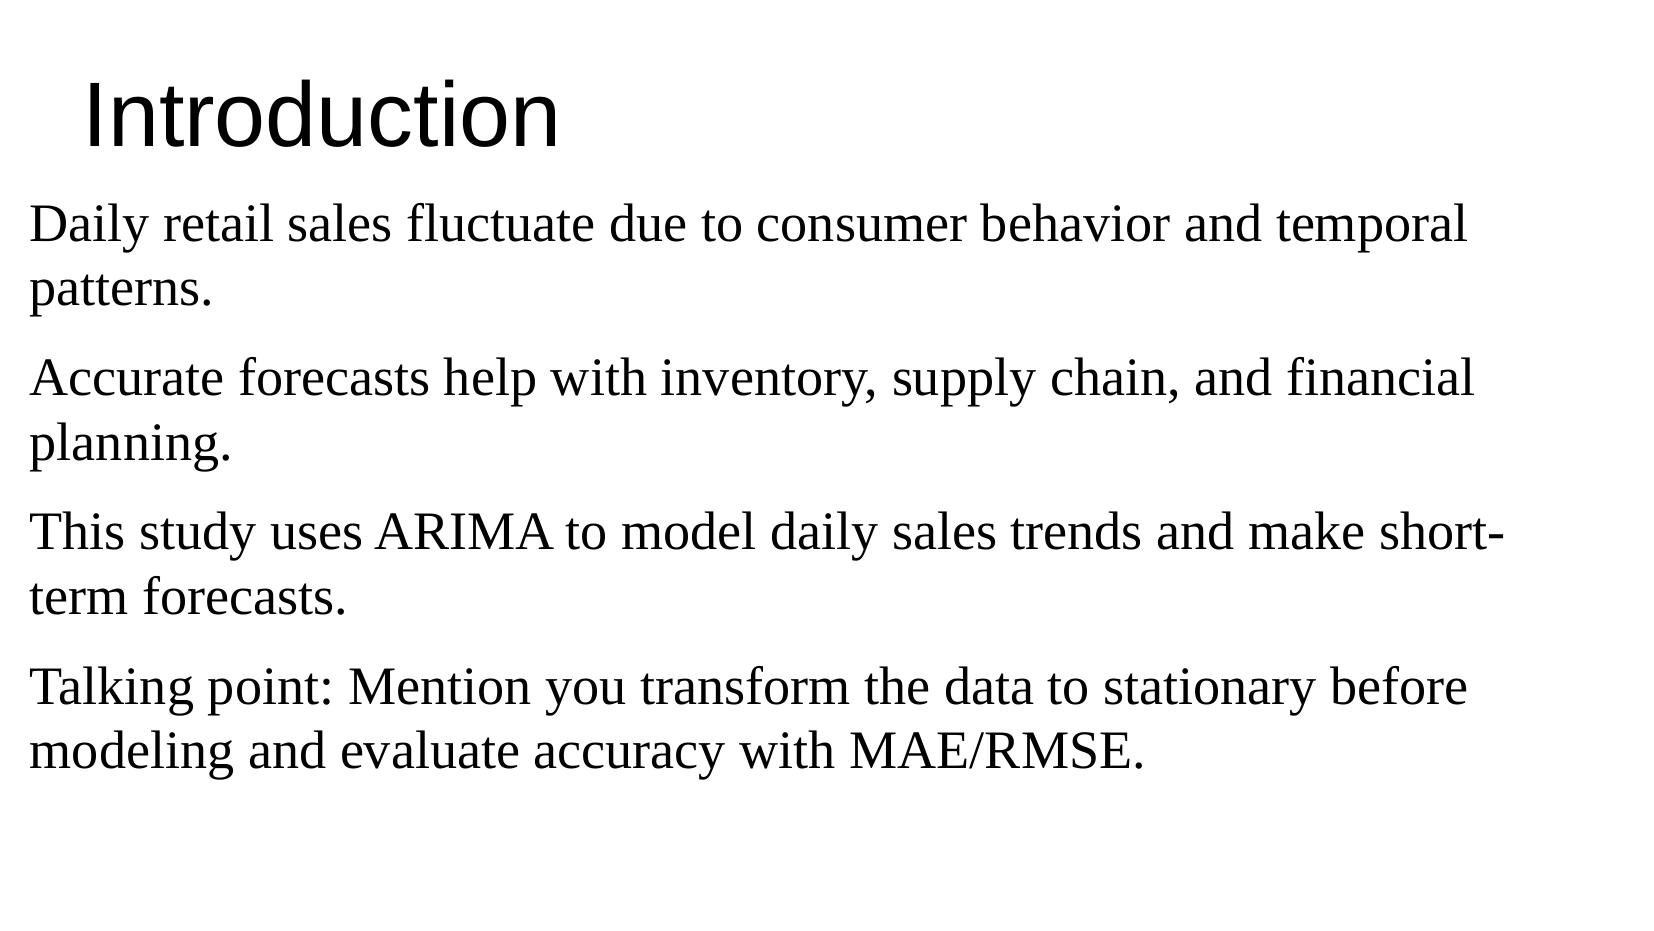

# Introduction
Daily retail sales fluctuate due to consumer behavior and temporal patterns.
Accurate forecasts help with inventory, supply chain, and financial planning.
This study uses ARIMA to model daily sales trends and make short-term forecasts.
Talking point: Mention you transform the data to stationary before modeling and evaluate accuracy with MAE/RMSE.